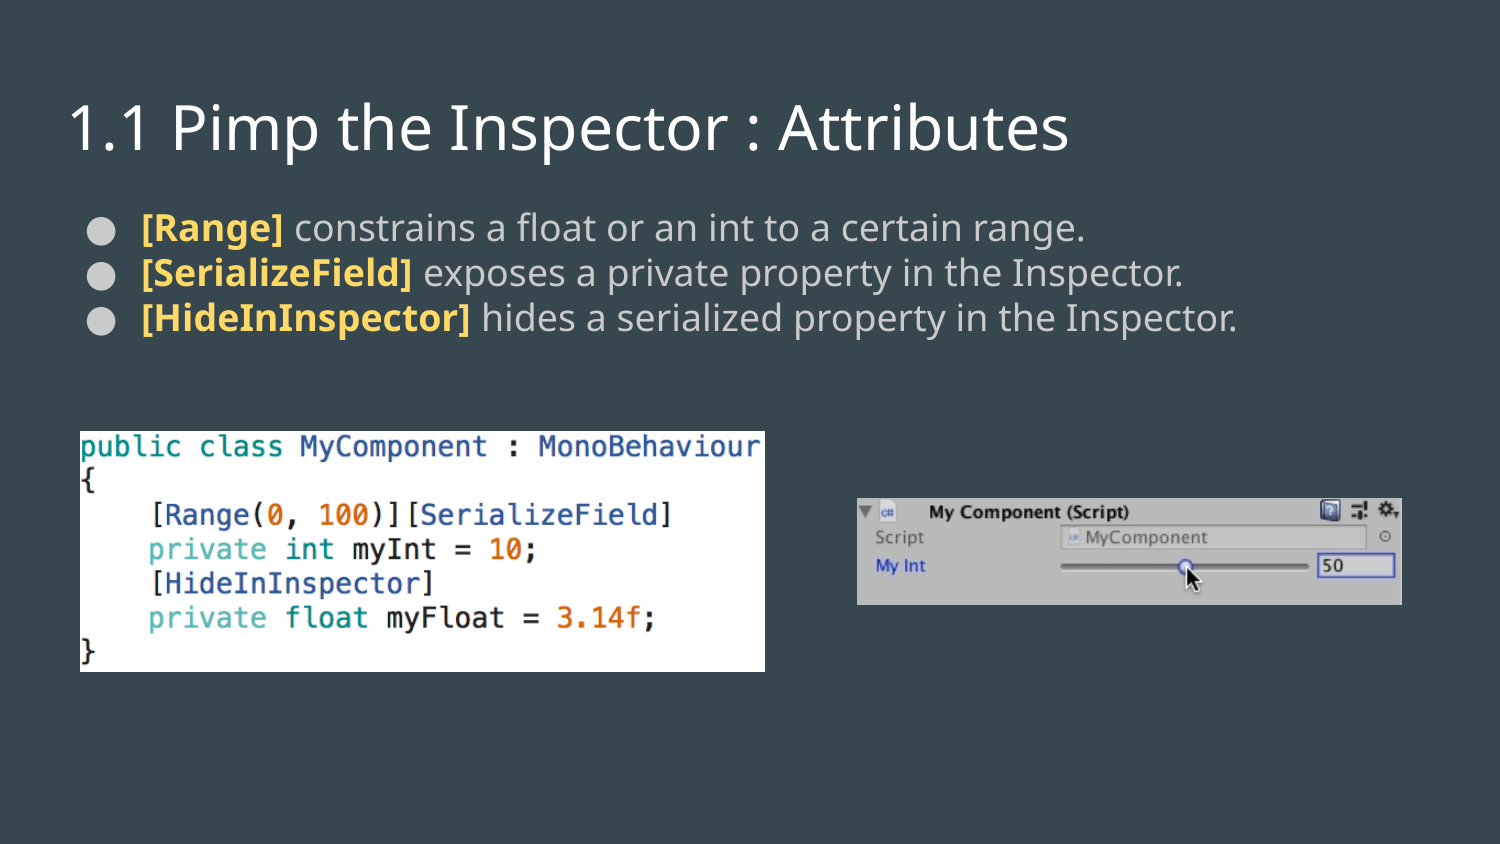

# 1.1 Pimp the Inspector : Attributes
[Range] constrains a float or an int to a certain range.
[SerializeField] exposes a private property in the Inspector.
[HideInInspector] hides a serialized property in the Inspector.